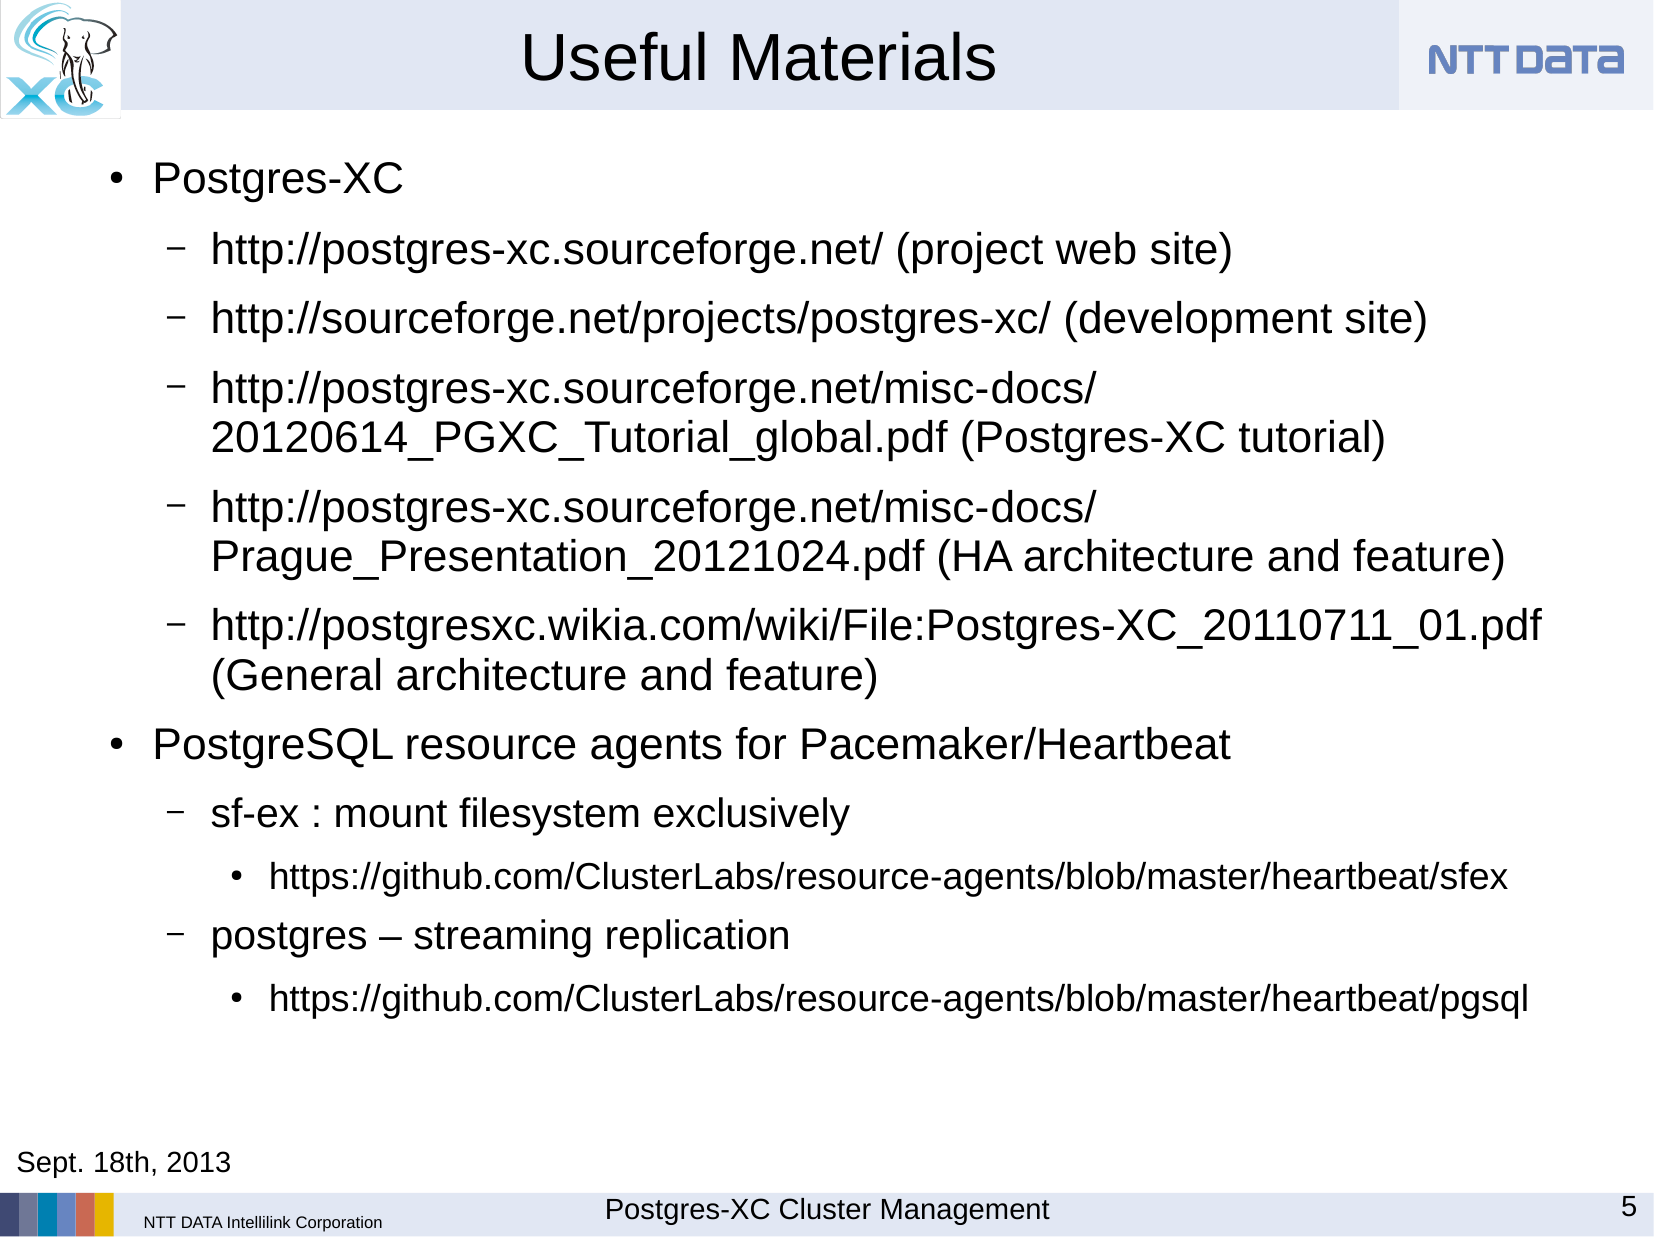

# Useful Materials
Postgres-XC
http://postgres-xc.sourceforge.net/ (project web site)
http://sourceforge.net/projects/postgres-xc/ (development site)
http://postgres-xc.sourceforge.net/misc-docs/20120614_PGXC_Tutorial_global.pdf (Postgres-XC tutorial)
http://postgres-xc.sourceforge.net/misc-docs/Prague_Presentation_20121024.pdf (HA architecture and feature)
http://postgresxc.wikia.com/wiki/File:Postgres-XC_20110711_01.pdf (General architecture and feature)
PostgreSQL resource agents for Pacemaker/Heartbeat
sf-ex : mount filesystem exclusively
https://github.com/ClusterLabs/resource-agents/blob/master/heartbeat/sfex
postgres – streaming replication
https://github.com/ClusterLabs/resource-agents/blob/master/heartbeat/pgsql
Sept. 18th, 2013
5
Postgres-XC Cluster Management